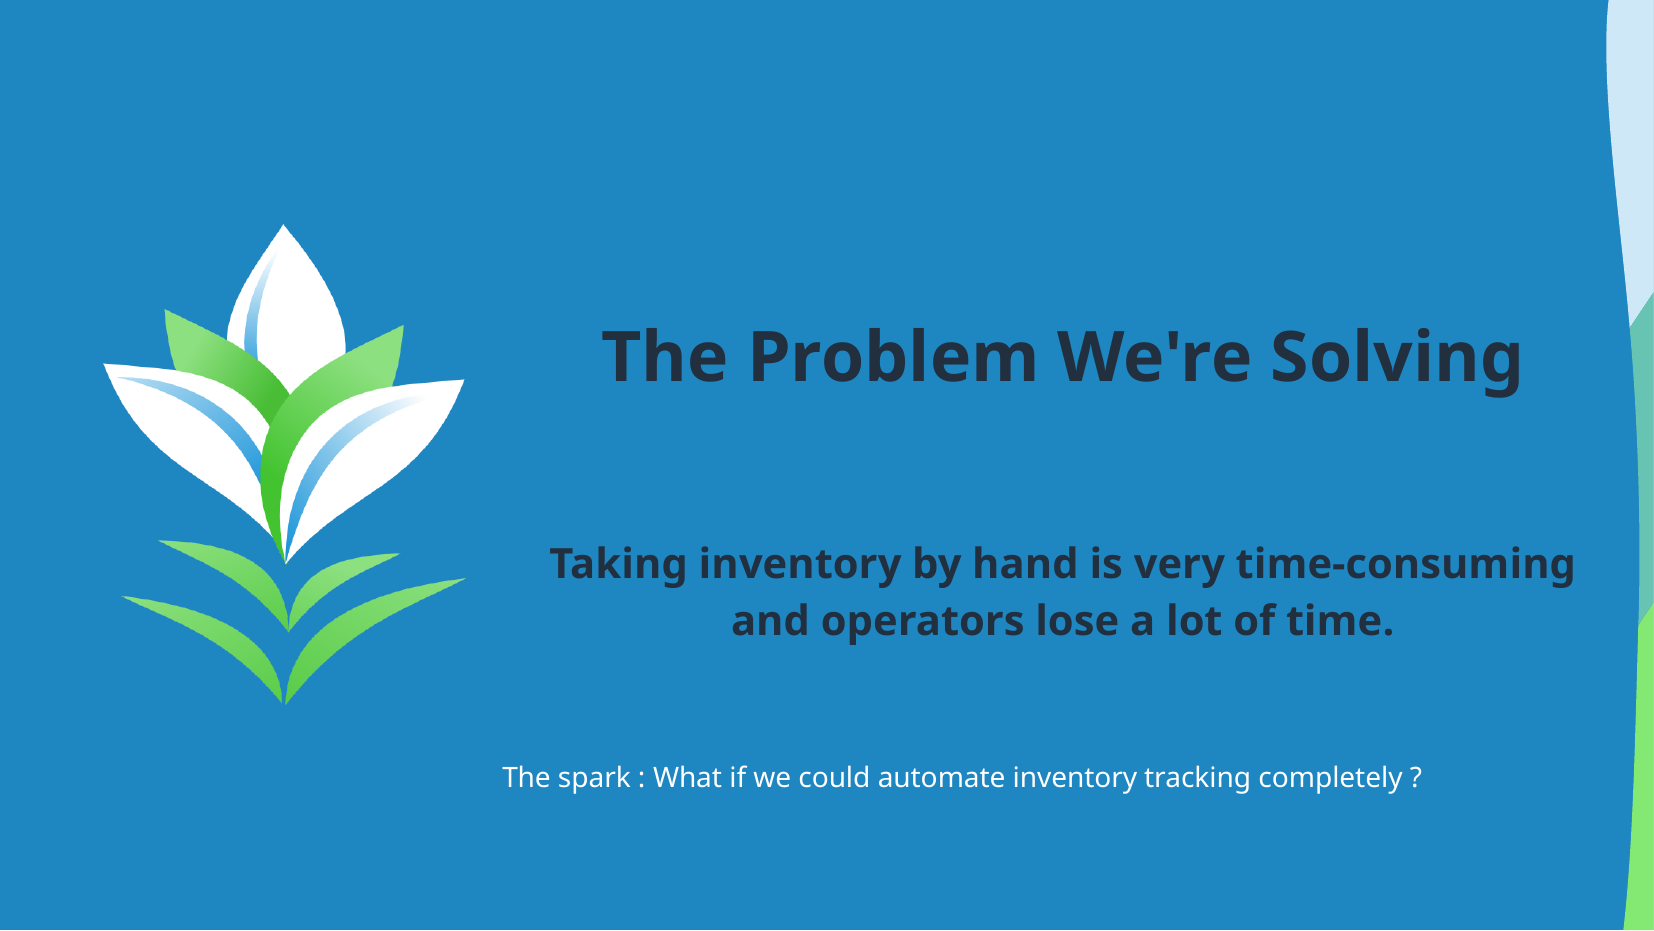

# The Problem We're Solving
Taking inventory by hand is very time-consuming and operators lose a lot of time.
The spark : What if we could automate inventory tracking completely ?